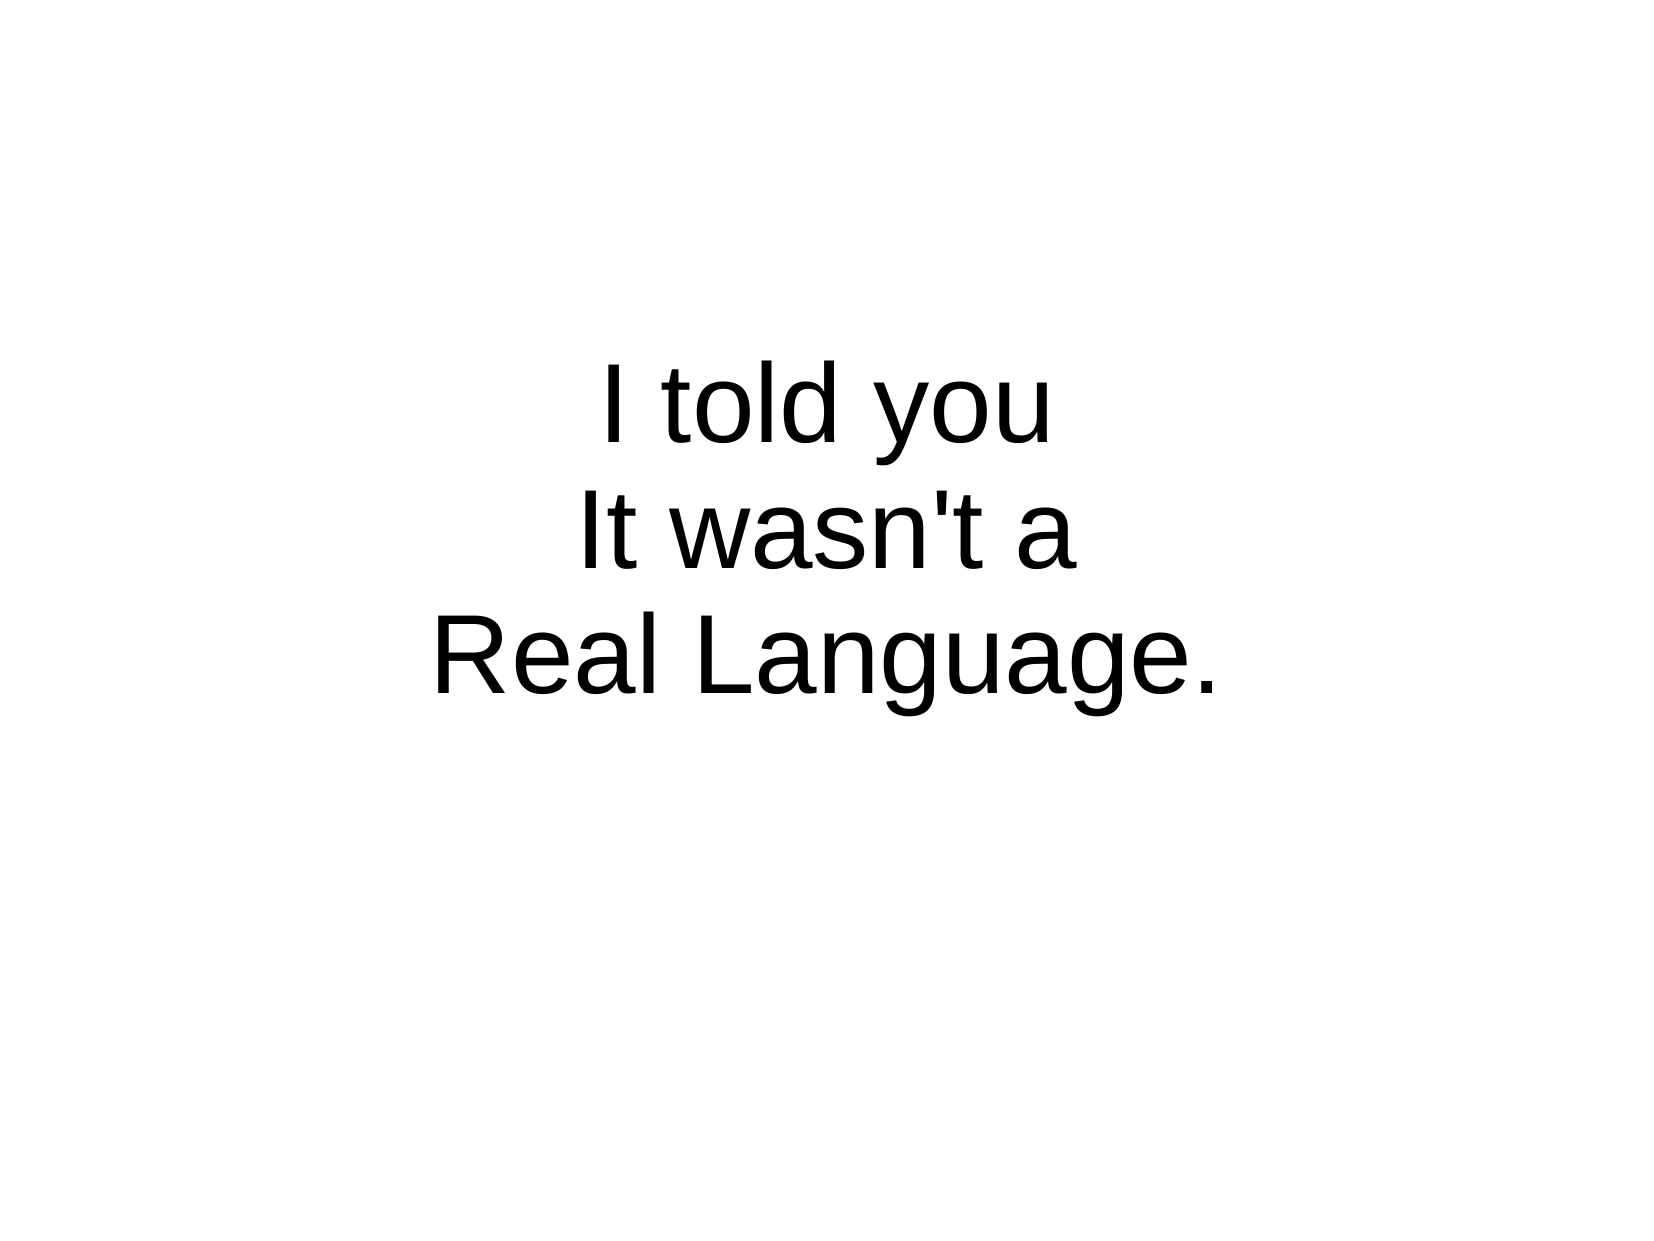

# I told you
It wasn't a
Real Language.